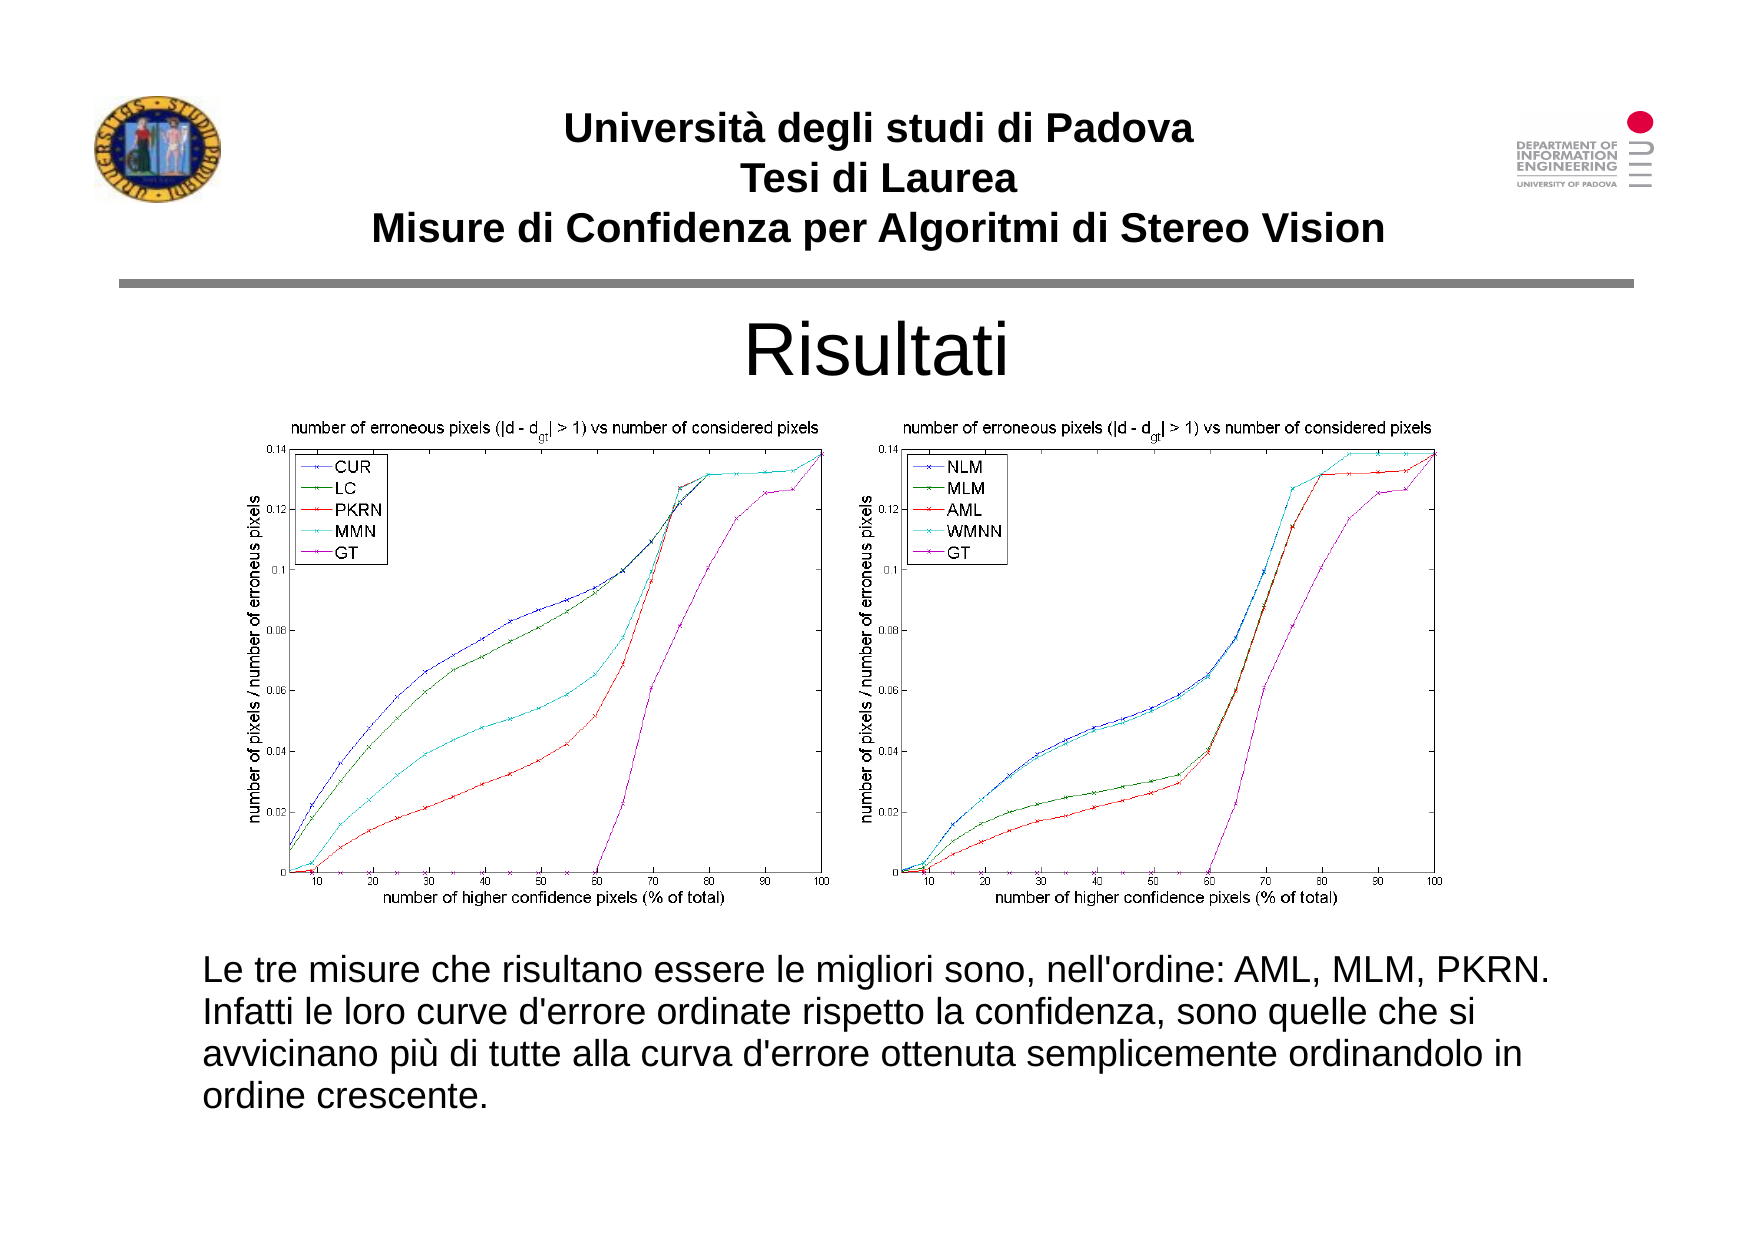

Università degli studi di Padova
Tesi di Laurea
Misure di Confidenza per Algoritmi di Stereo Vision
# Risultati
Le tre misure che risultano essere le migliori sono, nell'ordine: AML, MLM, PKRN.
Infatti le loro curve d'errore ordinate rispetto la confidenza, sono quelle che si
avvicinano più di tutte alla curva d'errore ottenuta semplicemente ordinandolo in
ordine crescente.